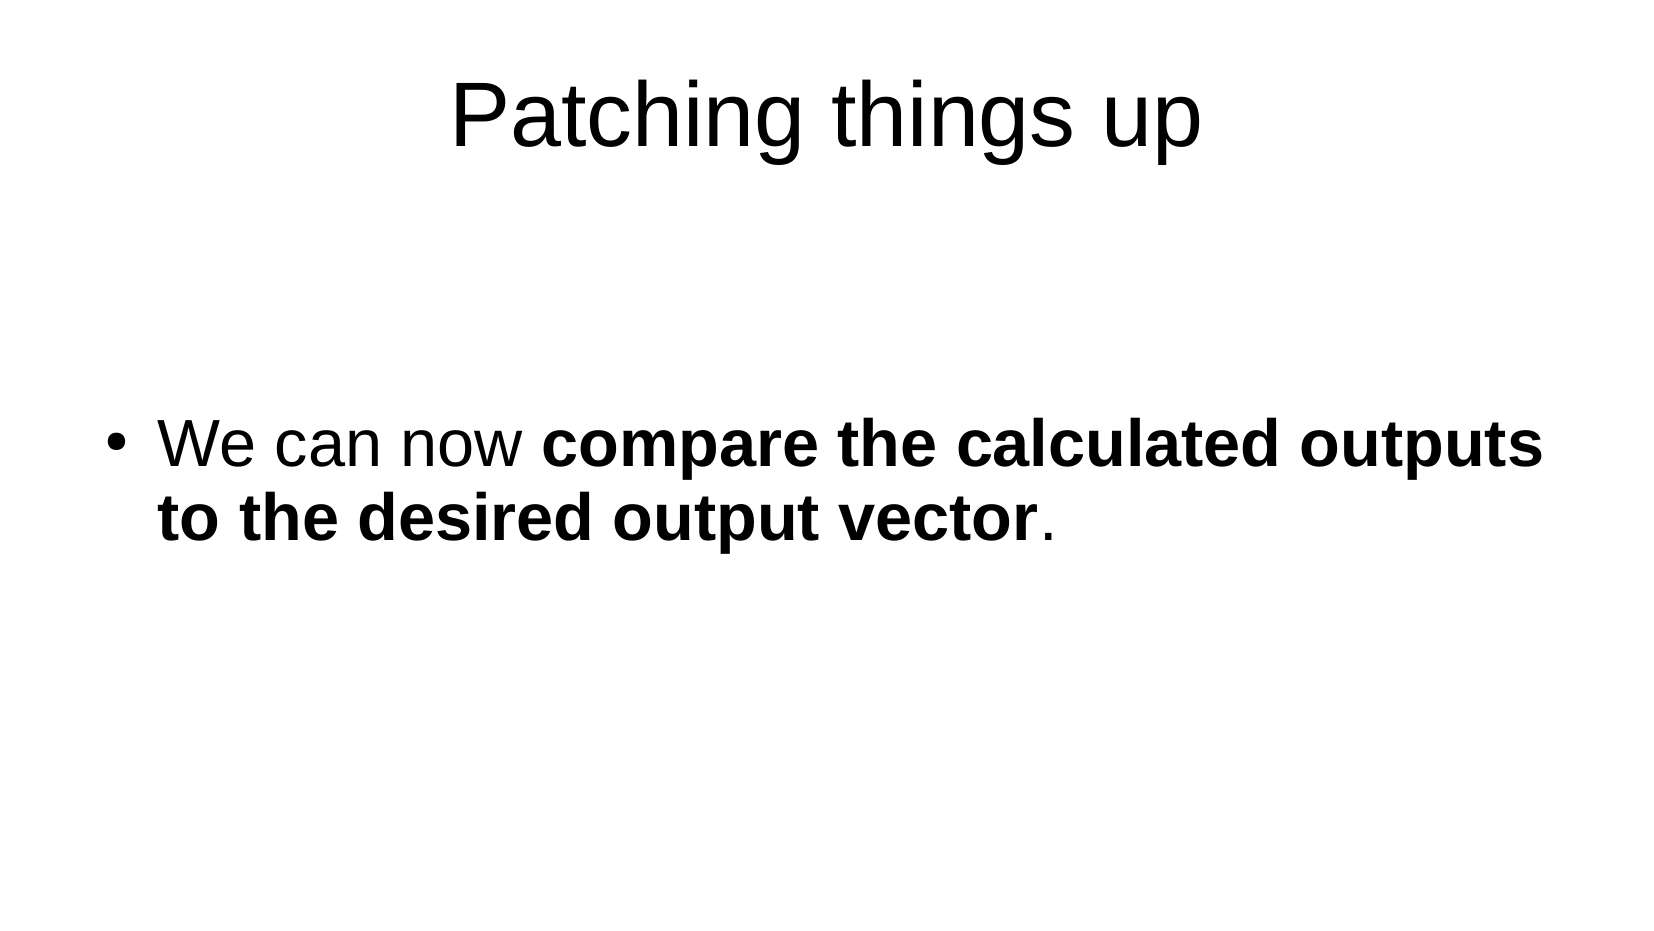

# Patching things up
We can now compare the calculated outputs to the desired output vector.